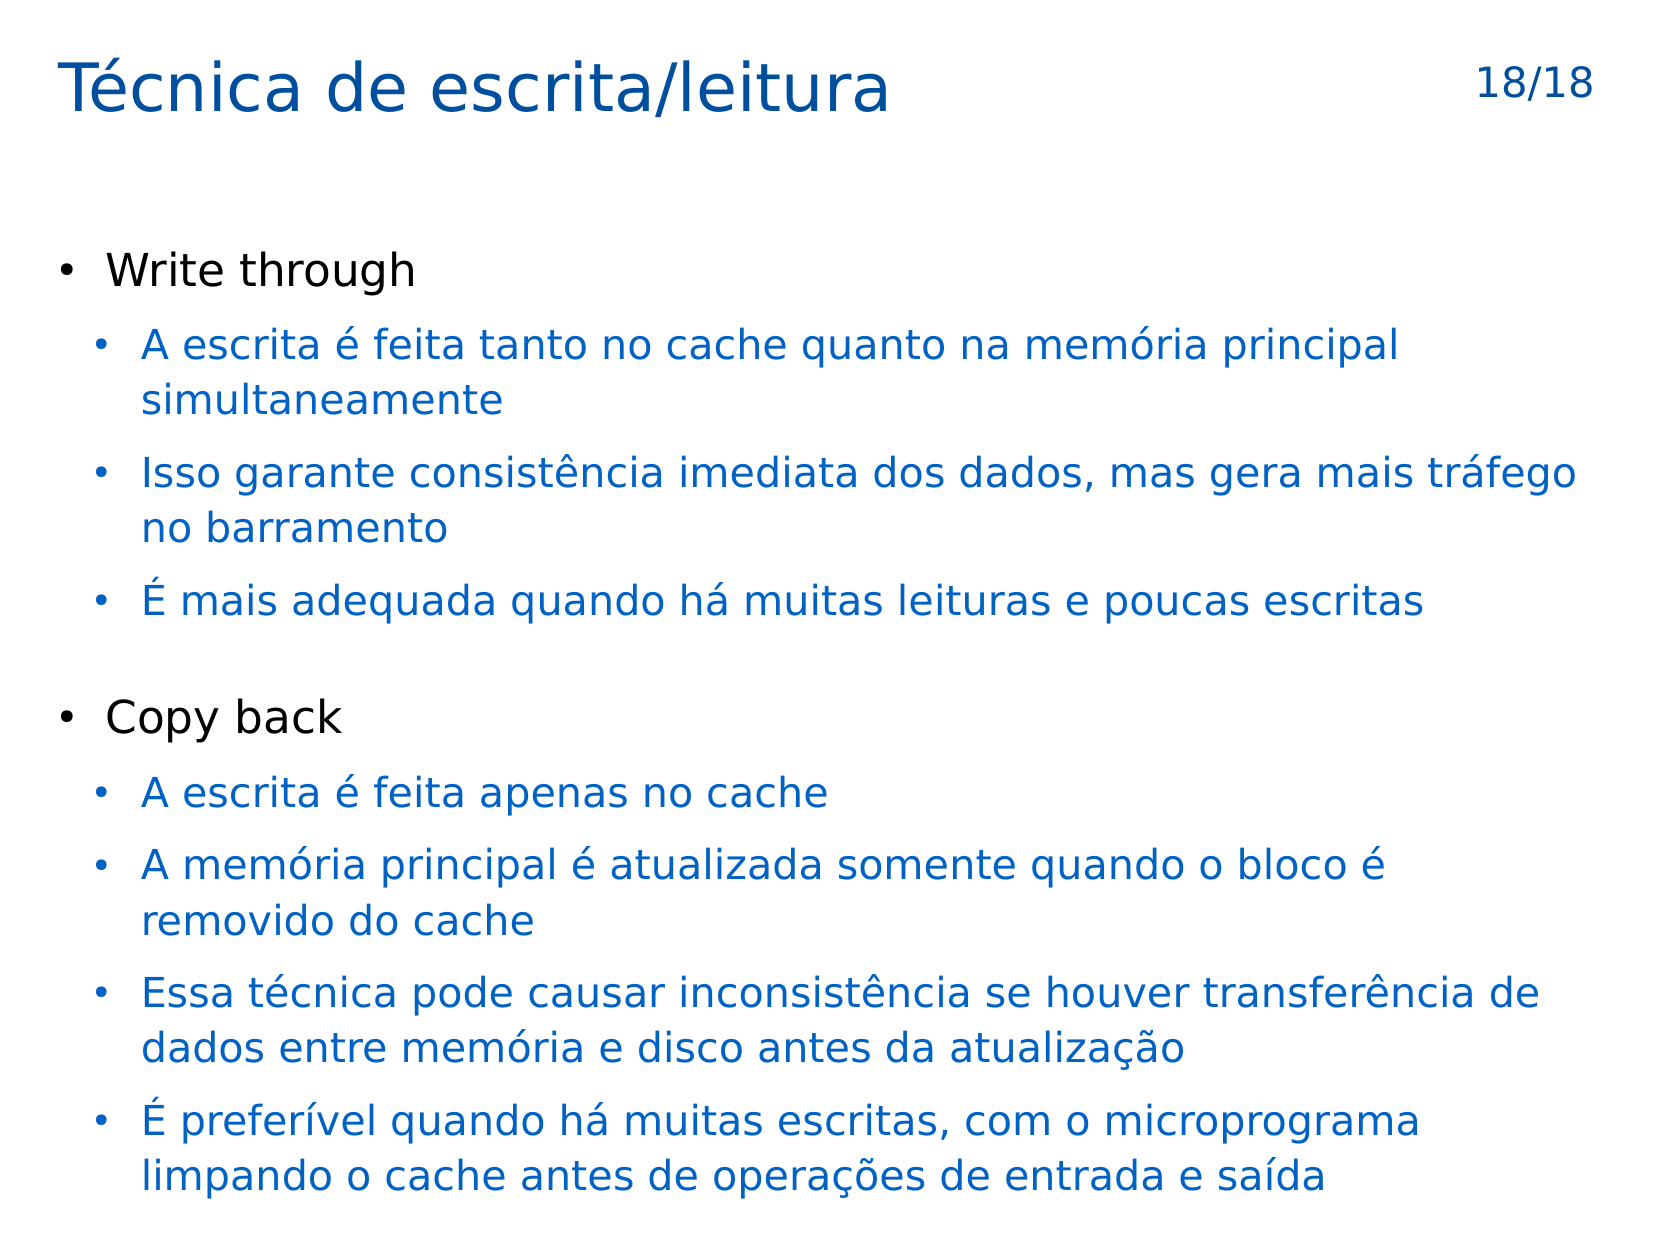

# Técnica de escrita/leitura
18
Write through
A escrita é feita tanto no cache quanto na memória principal simultaneamente
Isso garante consistência imediata dos dados, mas gera mais tráfego no barramento
É mais adequada quando há muitas leituras e poucas escritas
Copy back
A escrita é feita apenas no cache
A memória principal é atualizada somente quando o bloco é removido do cache
Essa técnica pode causar inconsistência se houver transferência de dados entre memória e disco antes da atualização
É preferível quando há muitas escritas, com o microprograma limpando o cache antes de operações de entrada e saída